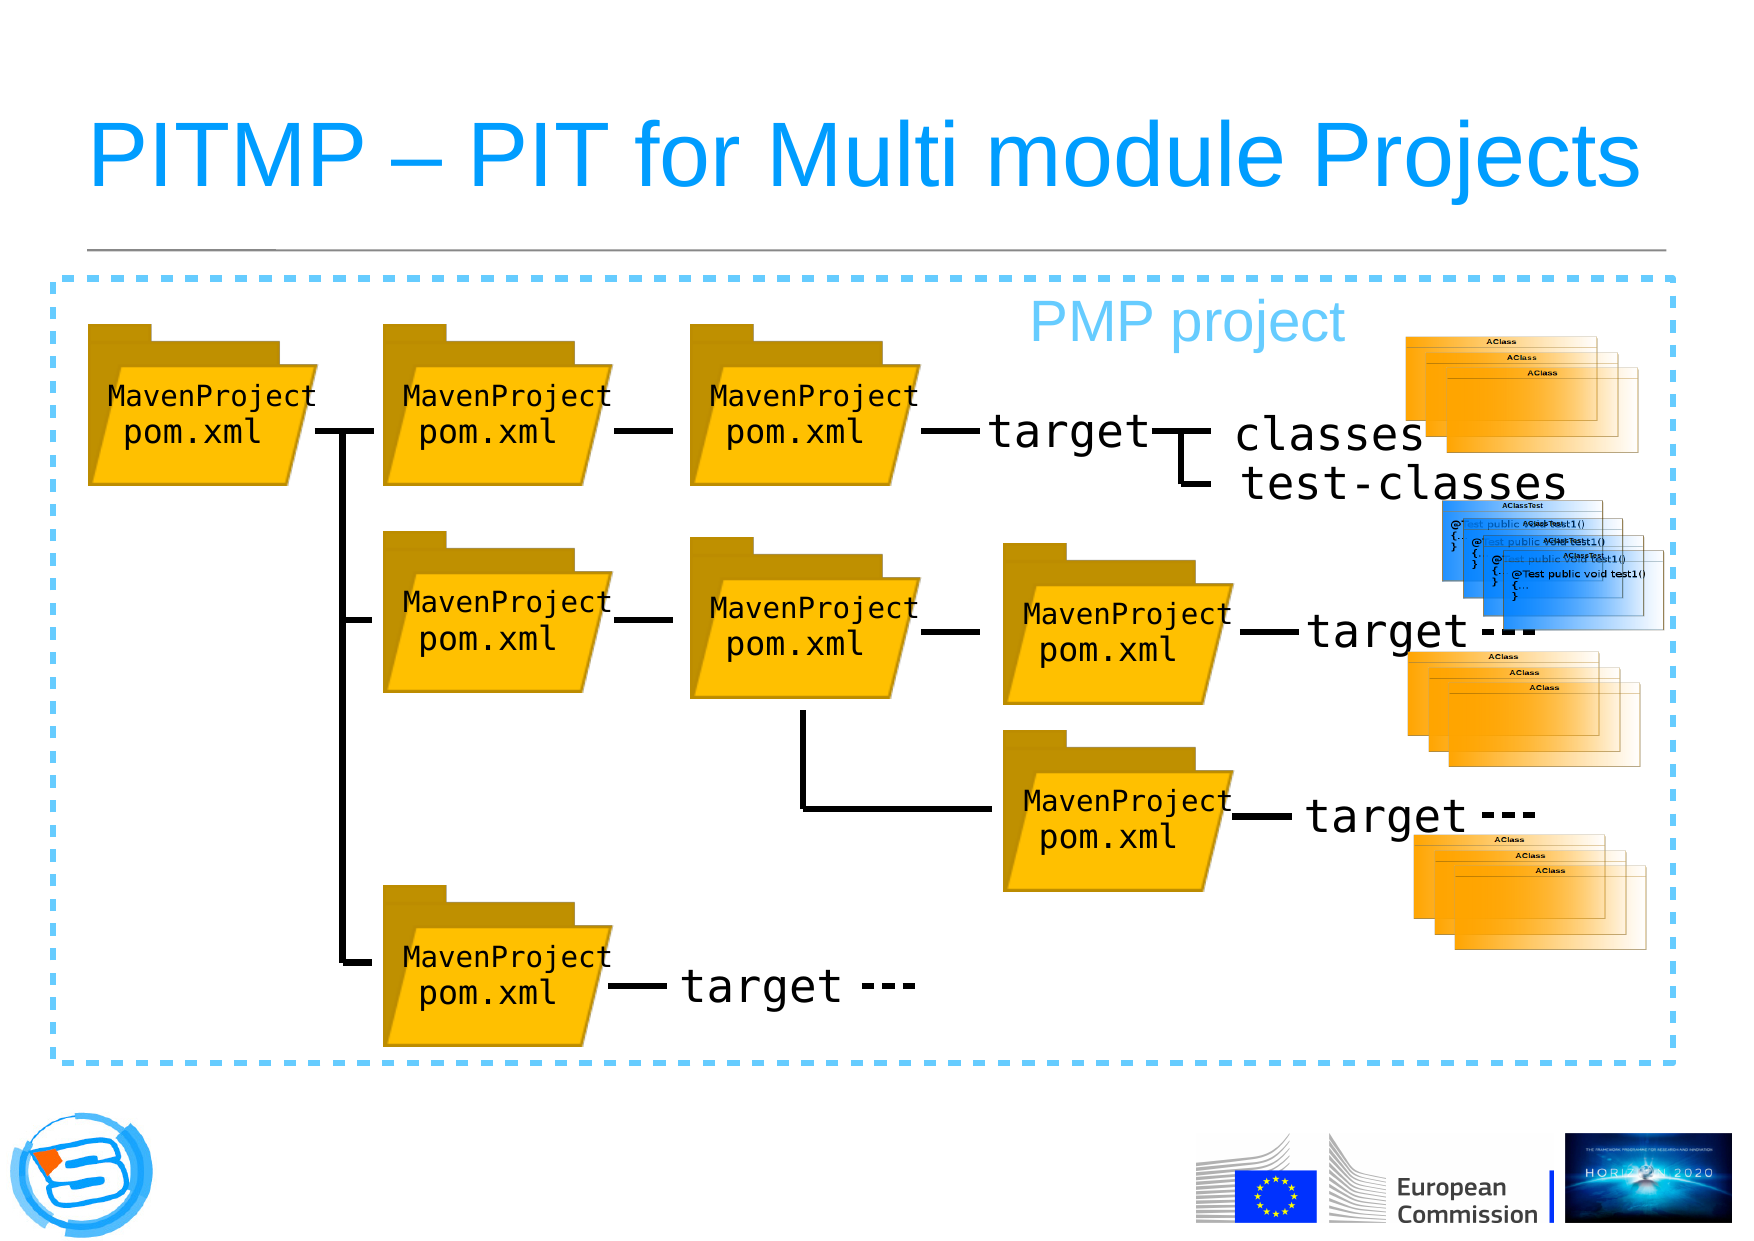

# PITMP – PIT for Multi module Projects
PMP project
MavenProject
pom.xml
MavenProject
pom.xml
MavenProject
pom.xml
target
classes
test-classes
MavenProject
pom.xml
MavenProject
pom.xml
MavenProject
pom.xml
target
MavenProject
pom.xml
target
MavenProject
pom.xml
target